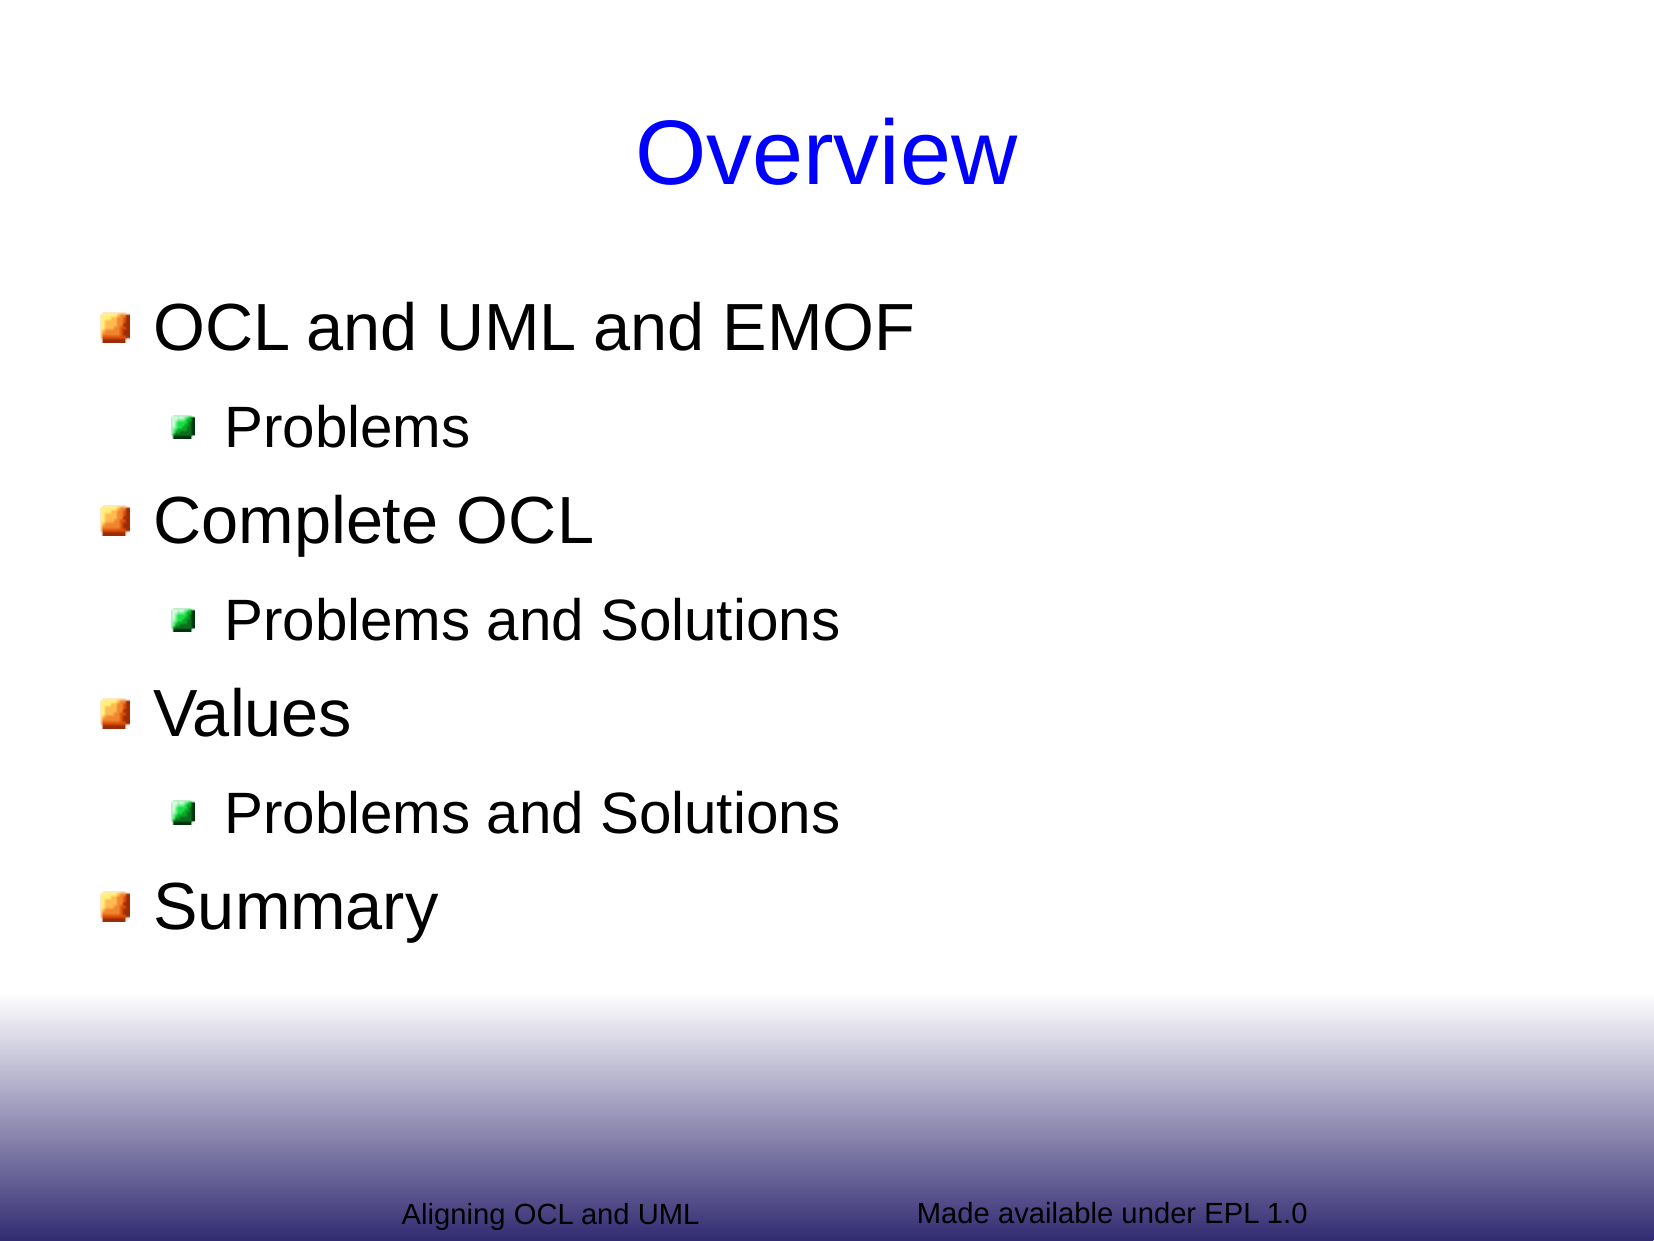

# Overview
OCL and UML and EMOF
Problems
Complete OCL
Problems and Solutions
Values
Problems and Solutions
Summary
Aligning OCL and UML